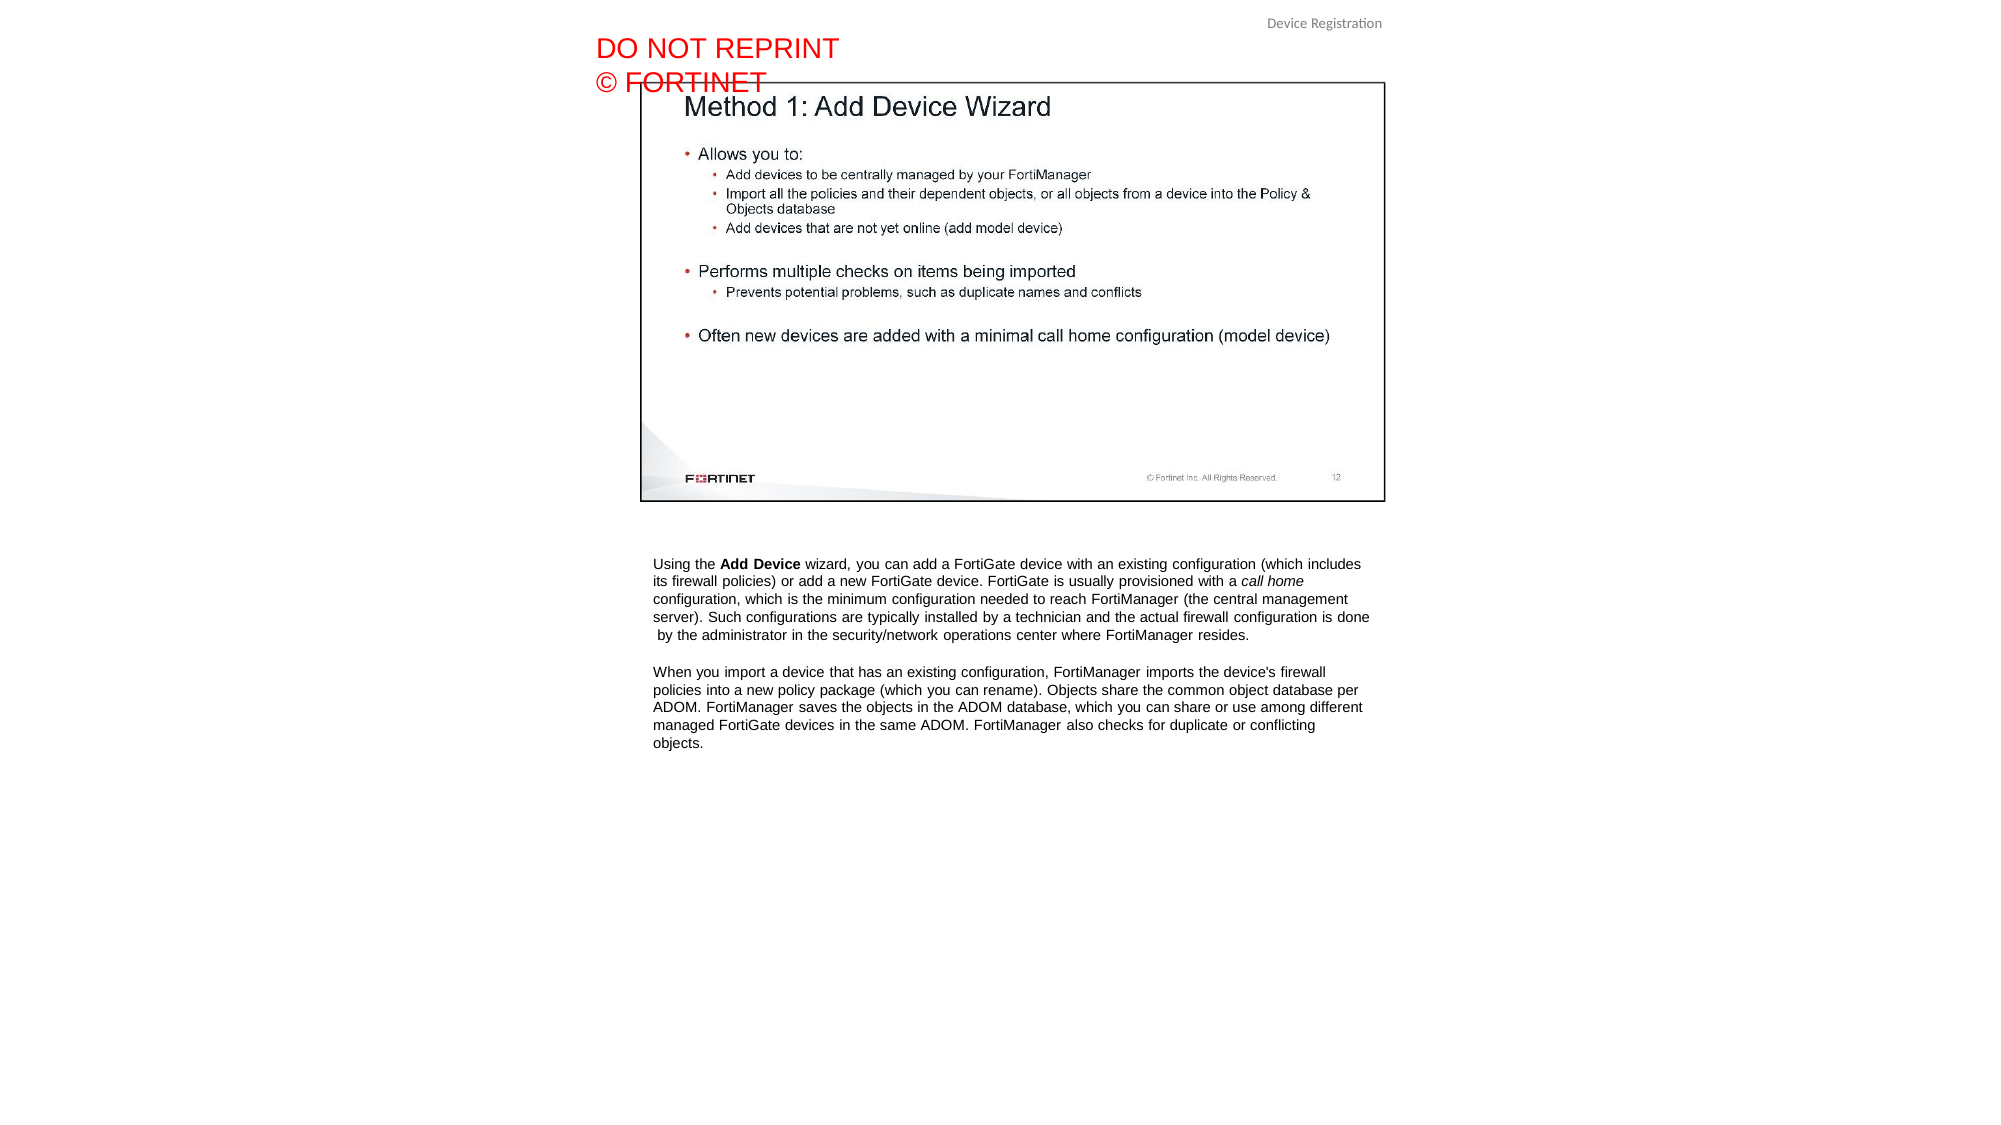

Device Registration
DO NOT REPRINT
© FORTINET
Using the Add Device wizard, you can add a FortiGate device with an existing configuration (which includes its firewall policies) or add a new FortiGate device. FortiGate is usually provisioned with a call home configuration, which is the minimum configuration needed to reach FortiManager (the central management server). Such configurations are typically installed by a technician and the actual firewall configuration is done by the administrator in the security/network operations center where FortiManager resides.
When you import a device that has an existing configuration, FortiManager imports the device's firewall policies into a new policy package (which you can rename). Objects share the common object database per ADOM. FortiManager saves the objects in the ADOM database, which you can share or use among different managed FortiGate devices in the same ADOM. FortiManager also checks for duplicate or conflicting objects.
FortiManager 6.2 Study Guide
1